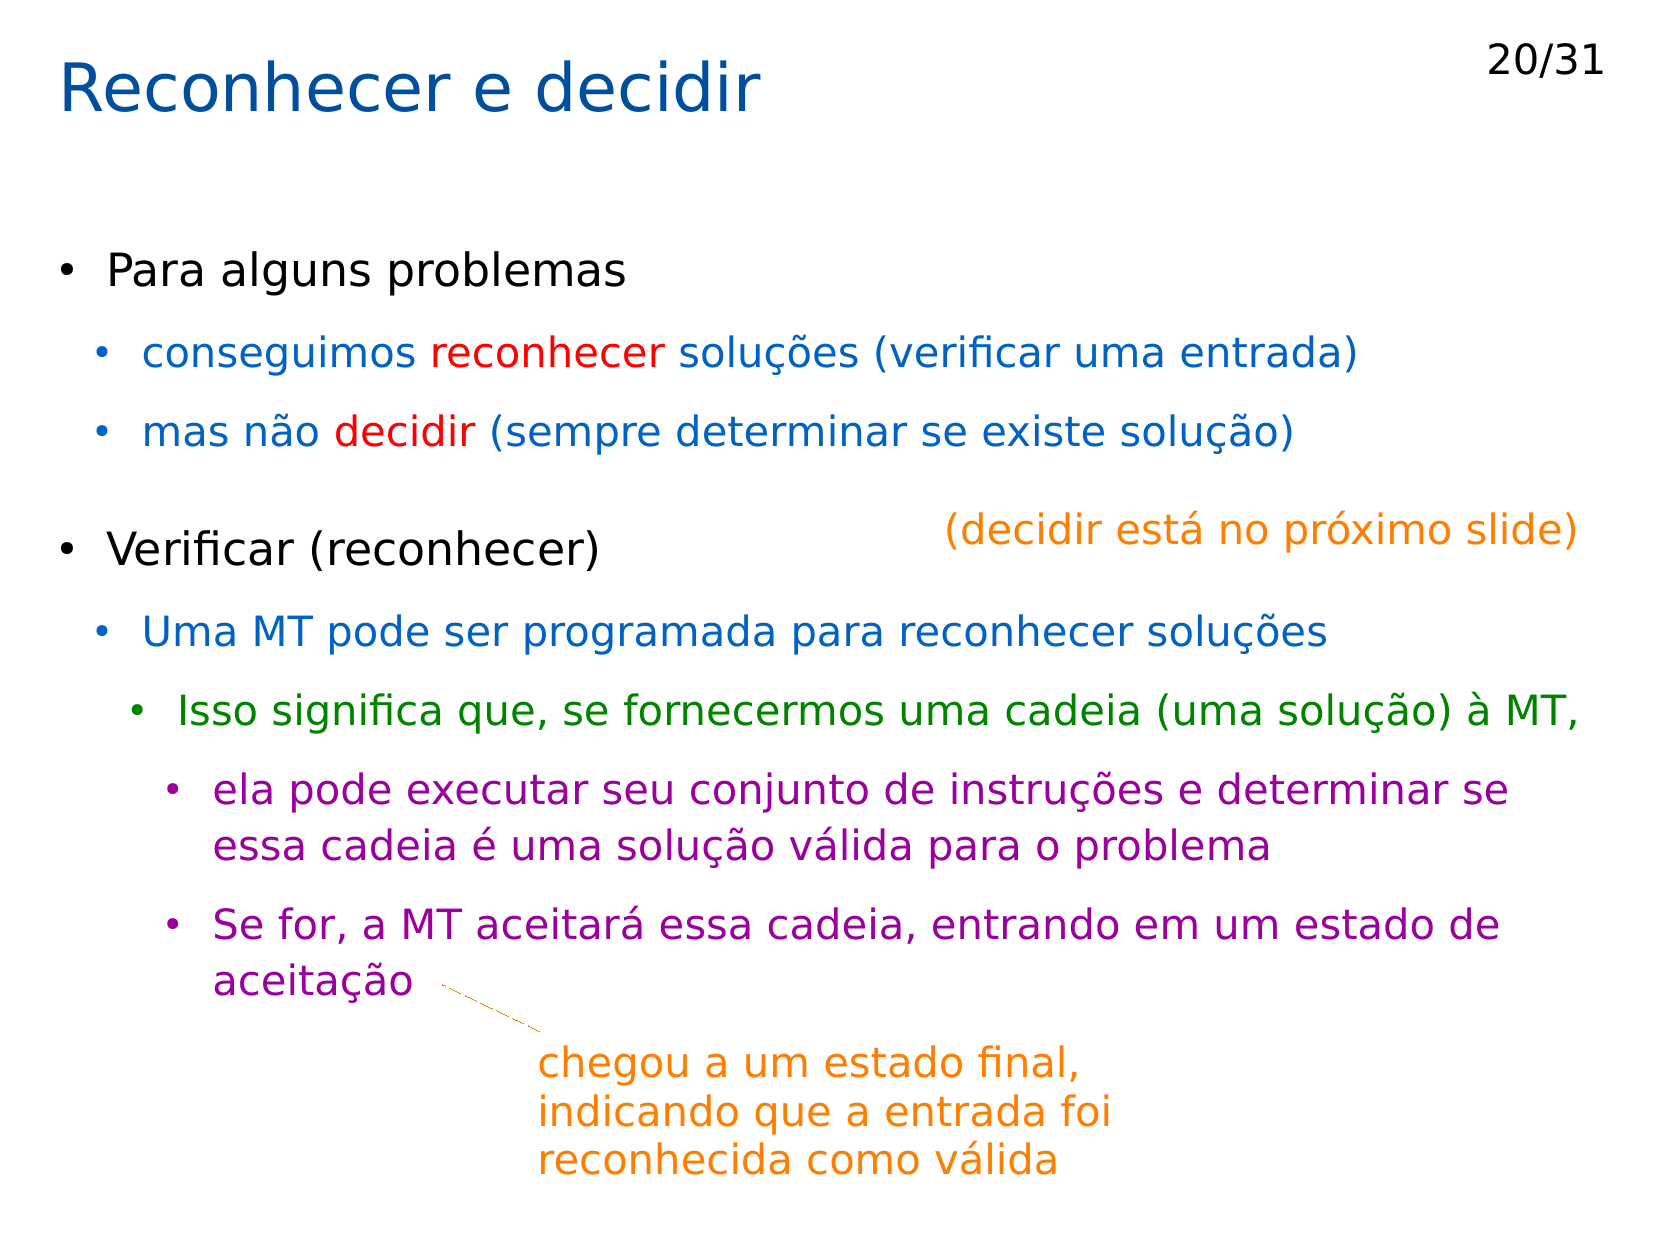

# Reconhecer e decidir
20
Para alguns problemas
conseguimos reconhecer soluções (verificar uma entrada)
mas não decidir (sempre determinar se existe solução)
Verificar (reconhecer)
Uma MT pode ser programada para reconhecer soluções
Isso significa que, se fornecermos uma cadeia (uma solução) à MT,
ela pode executar seu conjunto de instruções e determinar se essa cadeia é uma solução válida para o problema
Se for, a MT aceitará essa cadeia, entrando em um estado de aceitação
(decidir está no próximo slide)
chegou a um estado final, indicando que a entrada foi reconhecida como válida